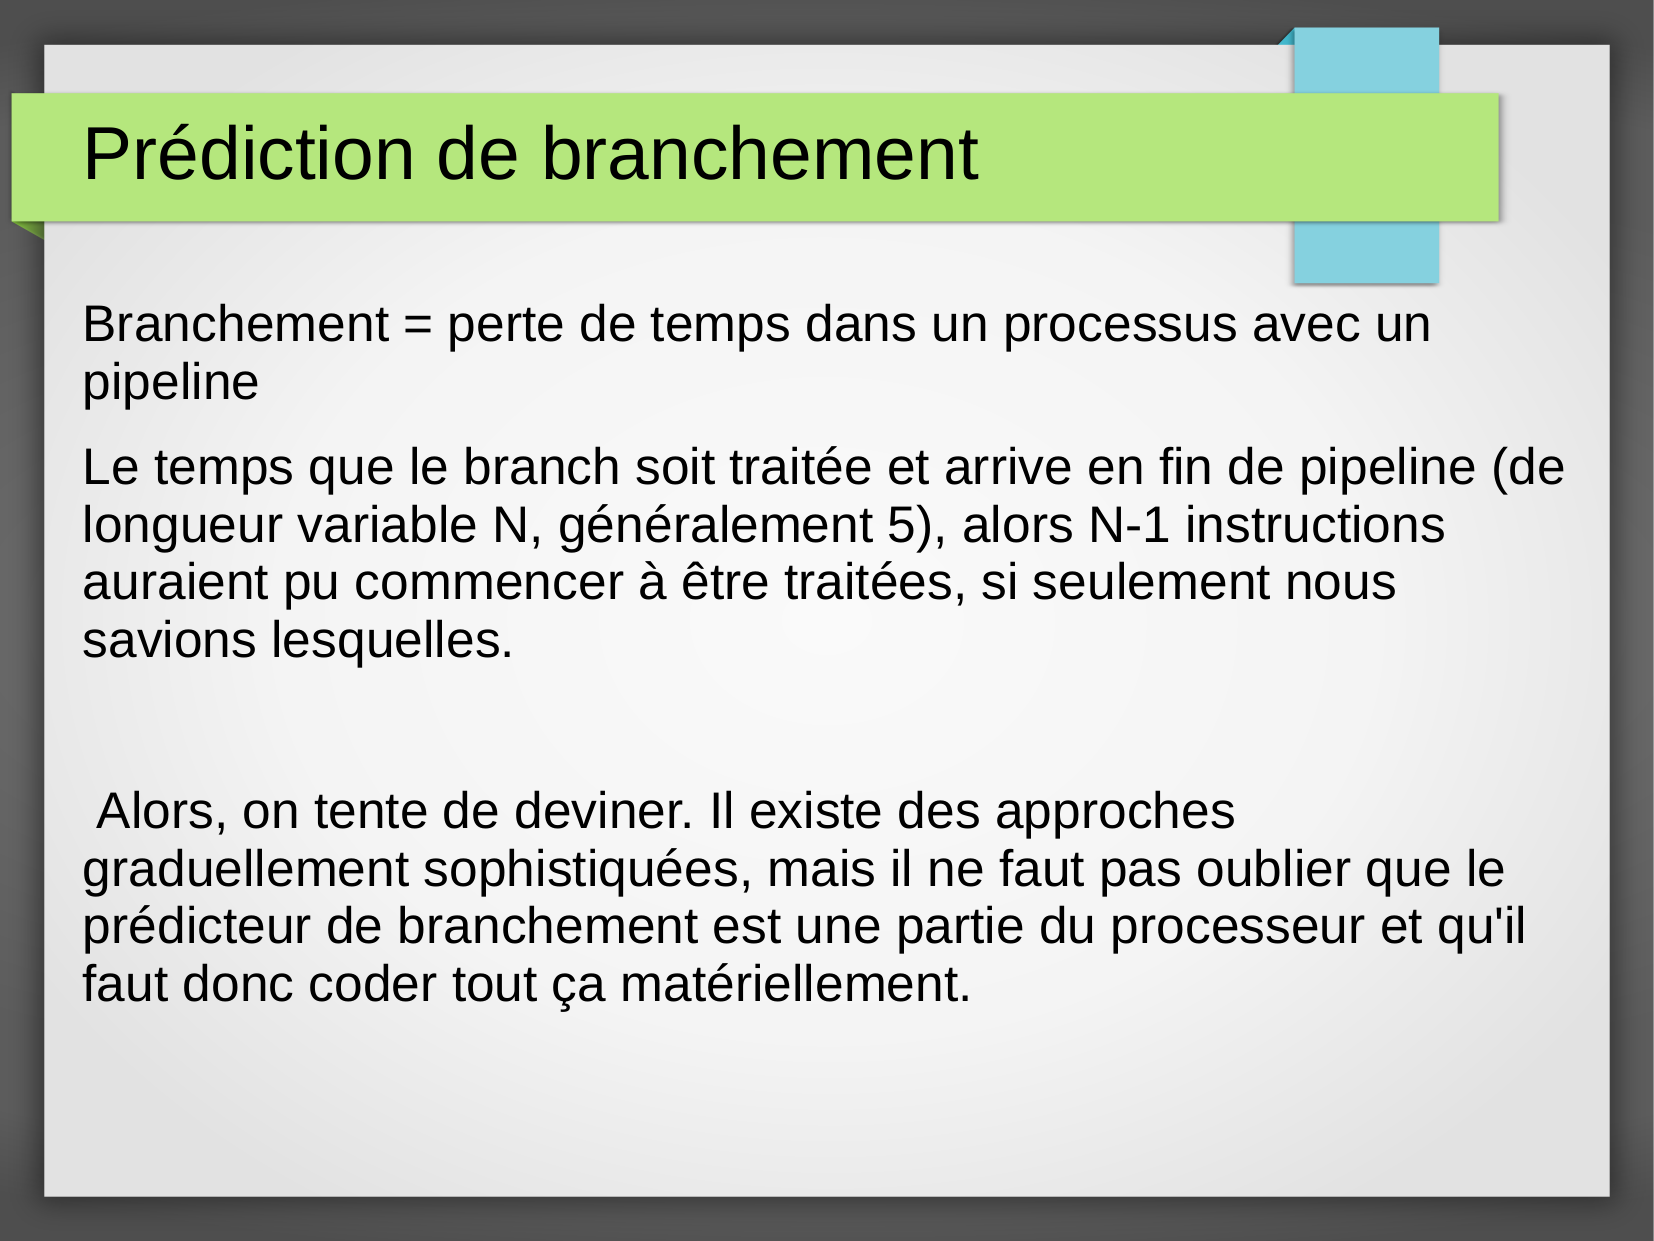

# Prédiction de branchement
Branchement = perte de temps dans un processus avec un pipeline
Le temps que le branch soit traitée et arrive en fin de pipeline (de longueur variable N, généralement 5), alors N-1 instructions auraient pu commencer à être traitées, si seulement nous savions lesquelles.
 Alors, on tente de deviner. Il existe des approches graduellement sophistiquées, mais il ne faut pas oublier que le prédicteur de branchement est une partie du processeur et qu'il faut donc coder tout ça matériellement.